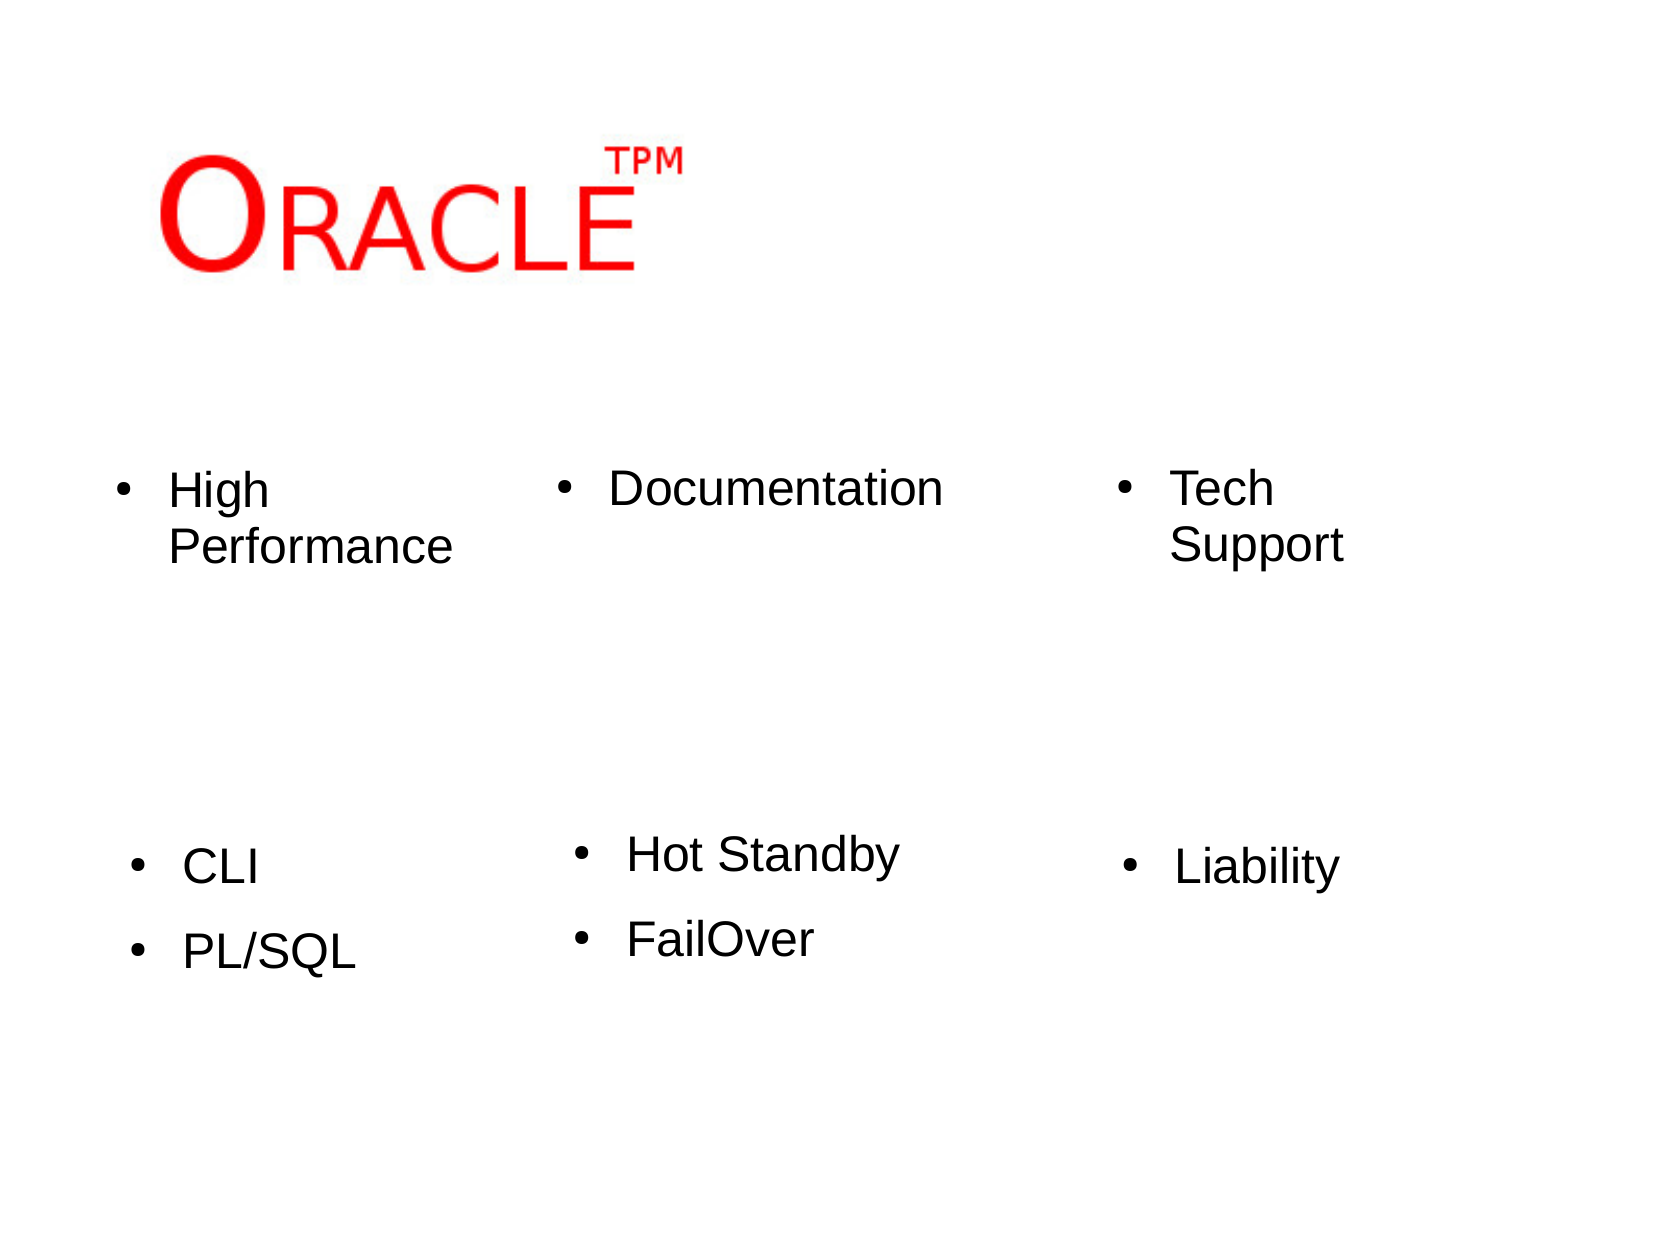

Documentation
Tech Support
# High Performance
Hot Standby
FailOver
CLI
PL/SQL
Liability